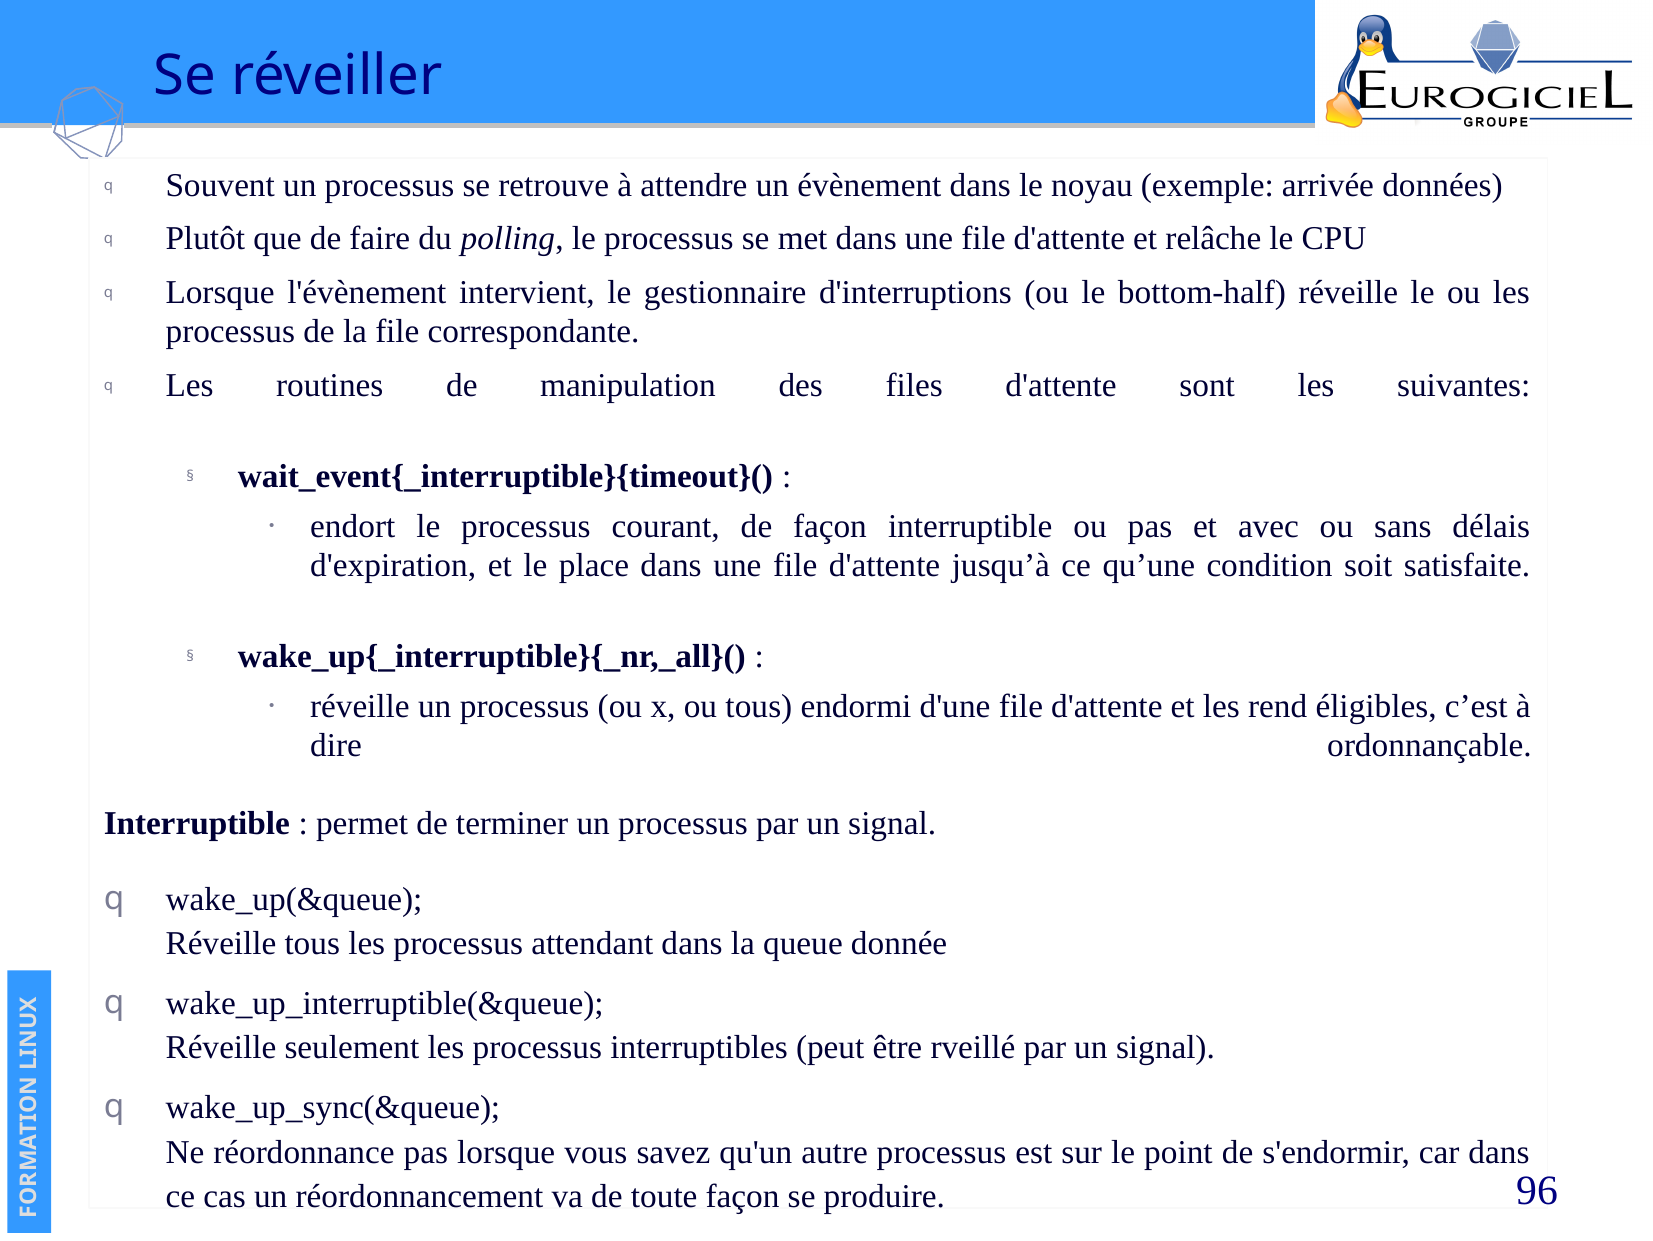

# Se réveiller
Souvent un processus se retrouve à attendre un évènement dans le noyau (exemple: arrivée données)
Plutôt que de faire du polling, le processus se met dans une file d'attente et relâche le CPU
Lorsque l'évènement intervient, le gestionnaire d'interruptions (ou le bottom-half) réveille le ou les processus de la file correspondante.
Les routines de manipulation des files d'attente sont les suivantes:
wait_event{_interruptible}{timeout}() :
endort le processus courant, de façon interruptible ou pas et avec ou sans délais d'expiration, et le place dans une file d'attente jusqu’à ce qu’une condition soit satisfaite.
wake_up{_interruptible}{_nr,_all}() :
réveille un processus (ou x, ou tous) endormi d'une file d'attente et les rend éligibles, c’est à dire ordonnançable.
Interruptible : permet de terminer un processus par un signal.
wake_up(&queue);
Réveille tous les processus attendant dans la queue donnée
wake_up_interruptible(&queue);
Réveille seulement les processus interruptibles (peut être rveillé par un signal).
wake_up_sync(&queue);
Ne réordonnance pas lorsque vous savez qu'un autre processus est sur le point de s'endormir, car dans ce cas un réordonnancement va de toute façon se produire.